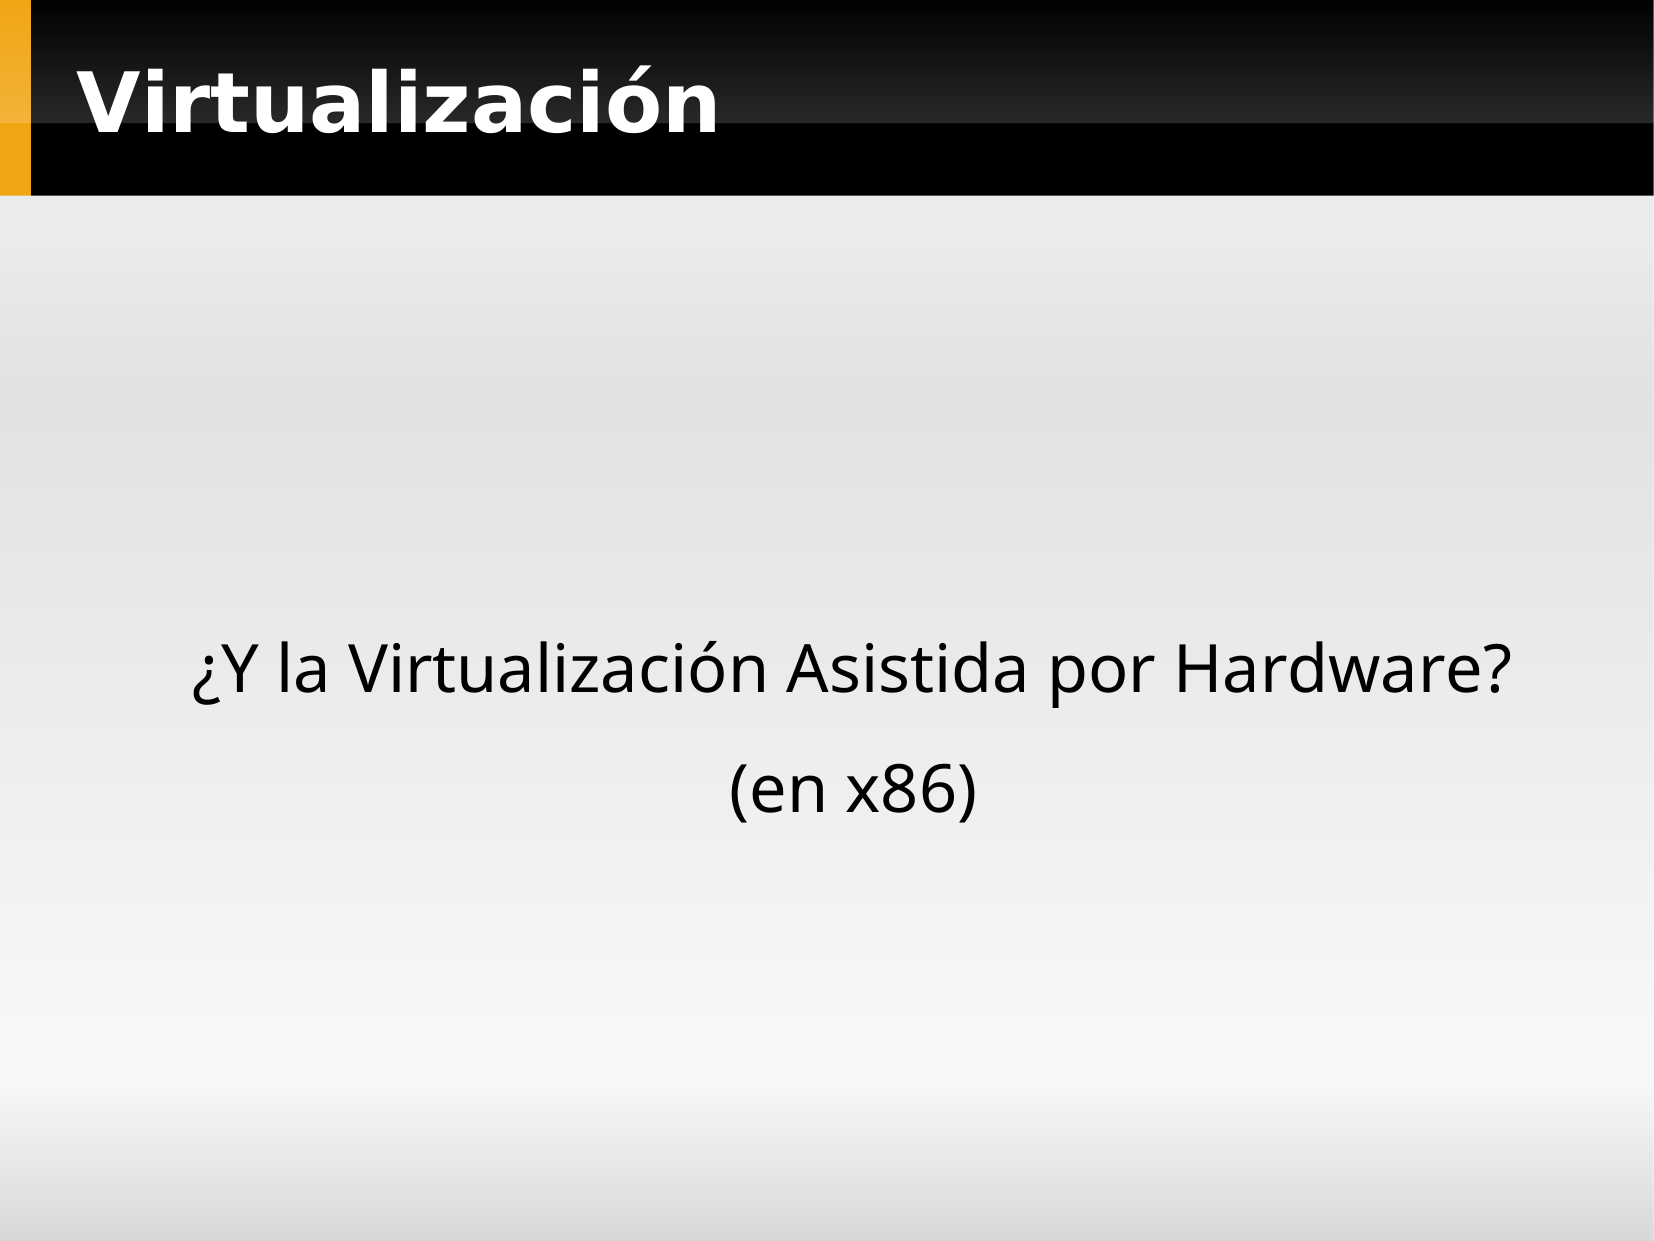

# Virtualización
¿Y la Virtualización Asistida por Hardware?
(en x86)